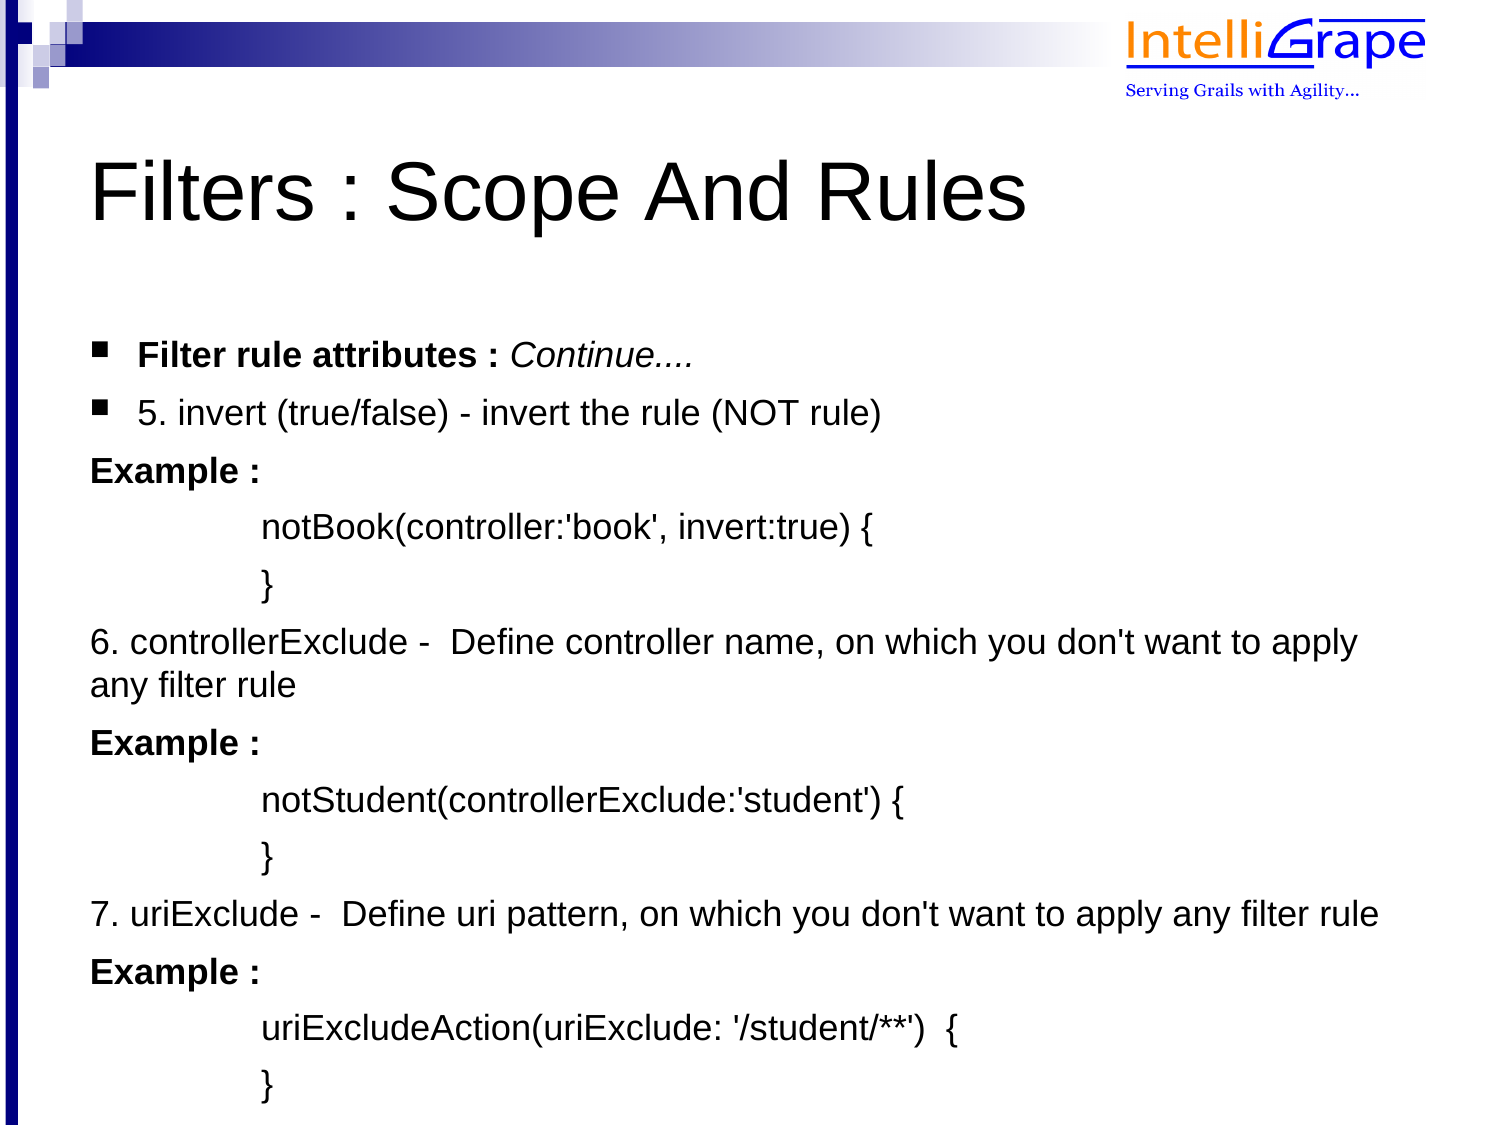

# Filters : Scope And Rules
Filter rule attributes : Continue....
5. invert (true/false) - invert the rule (NOT rule)
Example :
notBook(controller:'book', invert:true) {
}
6. controllerExclude - Define controller name, on which you don't want to apply any filter rule
Example :
notStudent(controllerExclude:'student') {
}
7. uriExclude - Define uri pattern, on which you don't want to apply any filter rule
Example :
uriExcludeAction(uriExclude: '/student/**') {
}